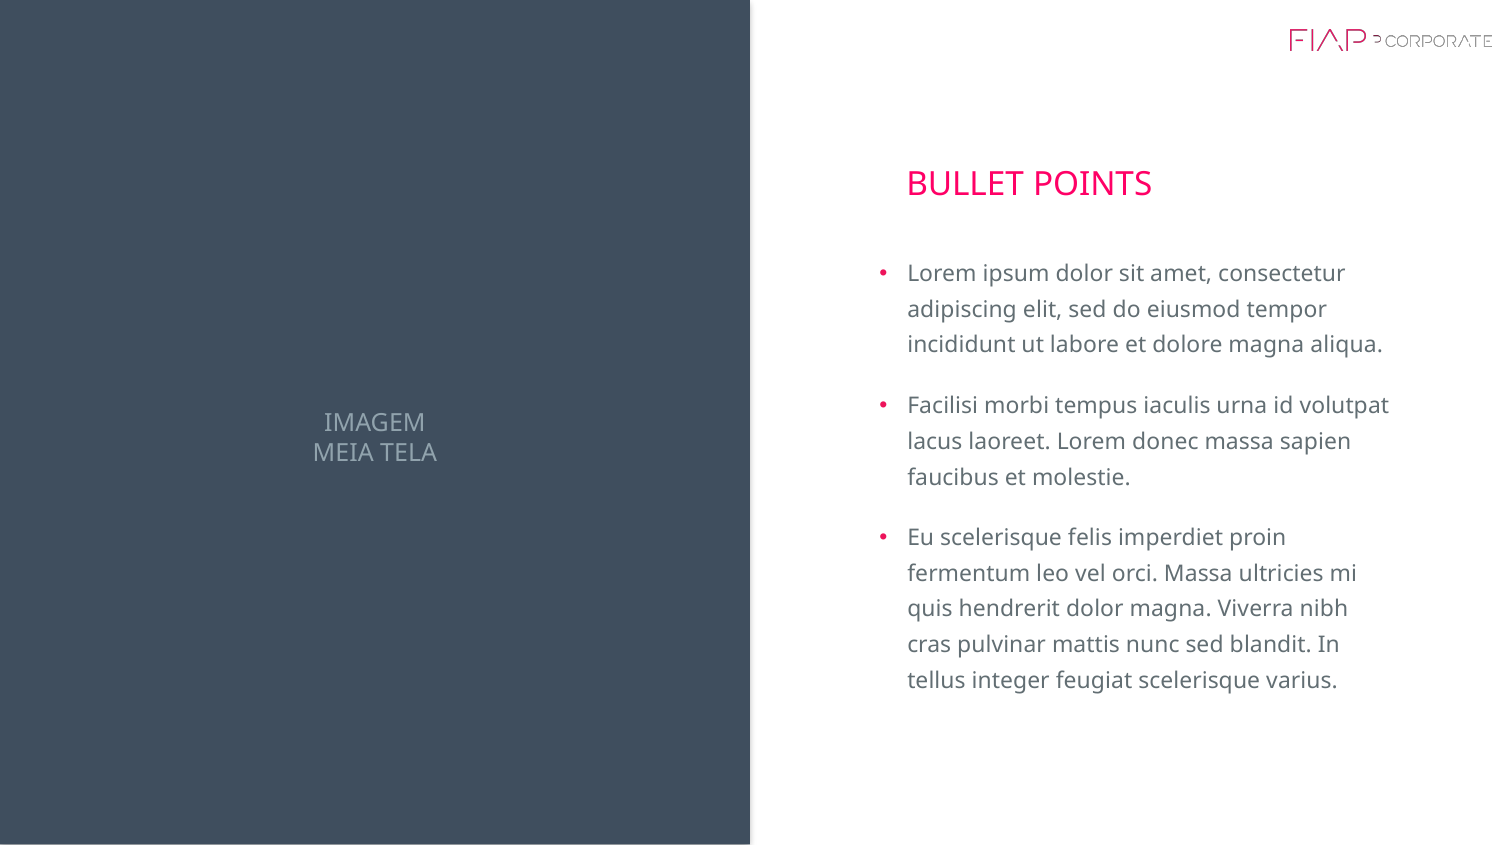

Bullet points
Lorem ipsum dolor sit amet, consectetur adipiscing elit, sed do eiusmod tempor incididunt ut labore et dolore magna aliqua.
Facilisi morbi tempus iaculis urna id volutpat lacus laoreet. Lorem donec massa sapien faucibus et molestie.
Eu scelerisque felis imperdiet proin fermentum leo vel orci. Massa ultricies mi quis hendrerit dolor magna. Viverra nibh cras pulvinar mattis nunc sed blandit. In tellus integer feugiat scelerisque varius.
IMAGEM
MEIA TELA